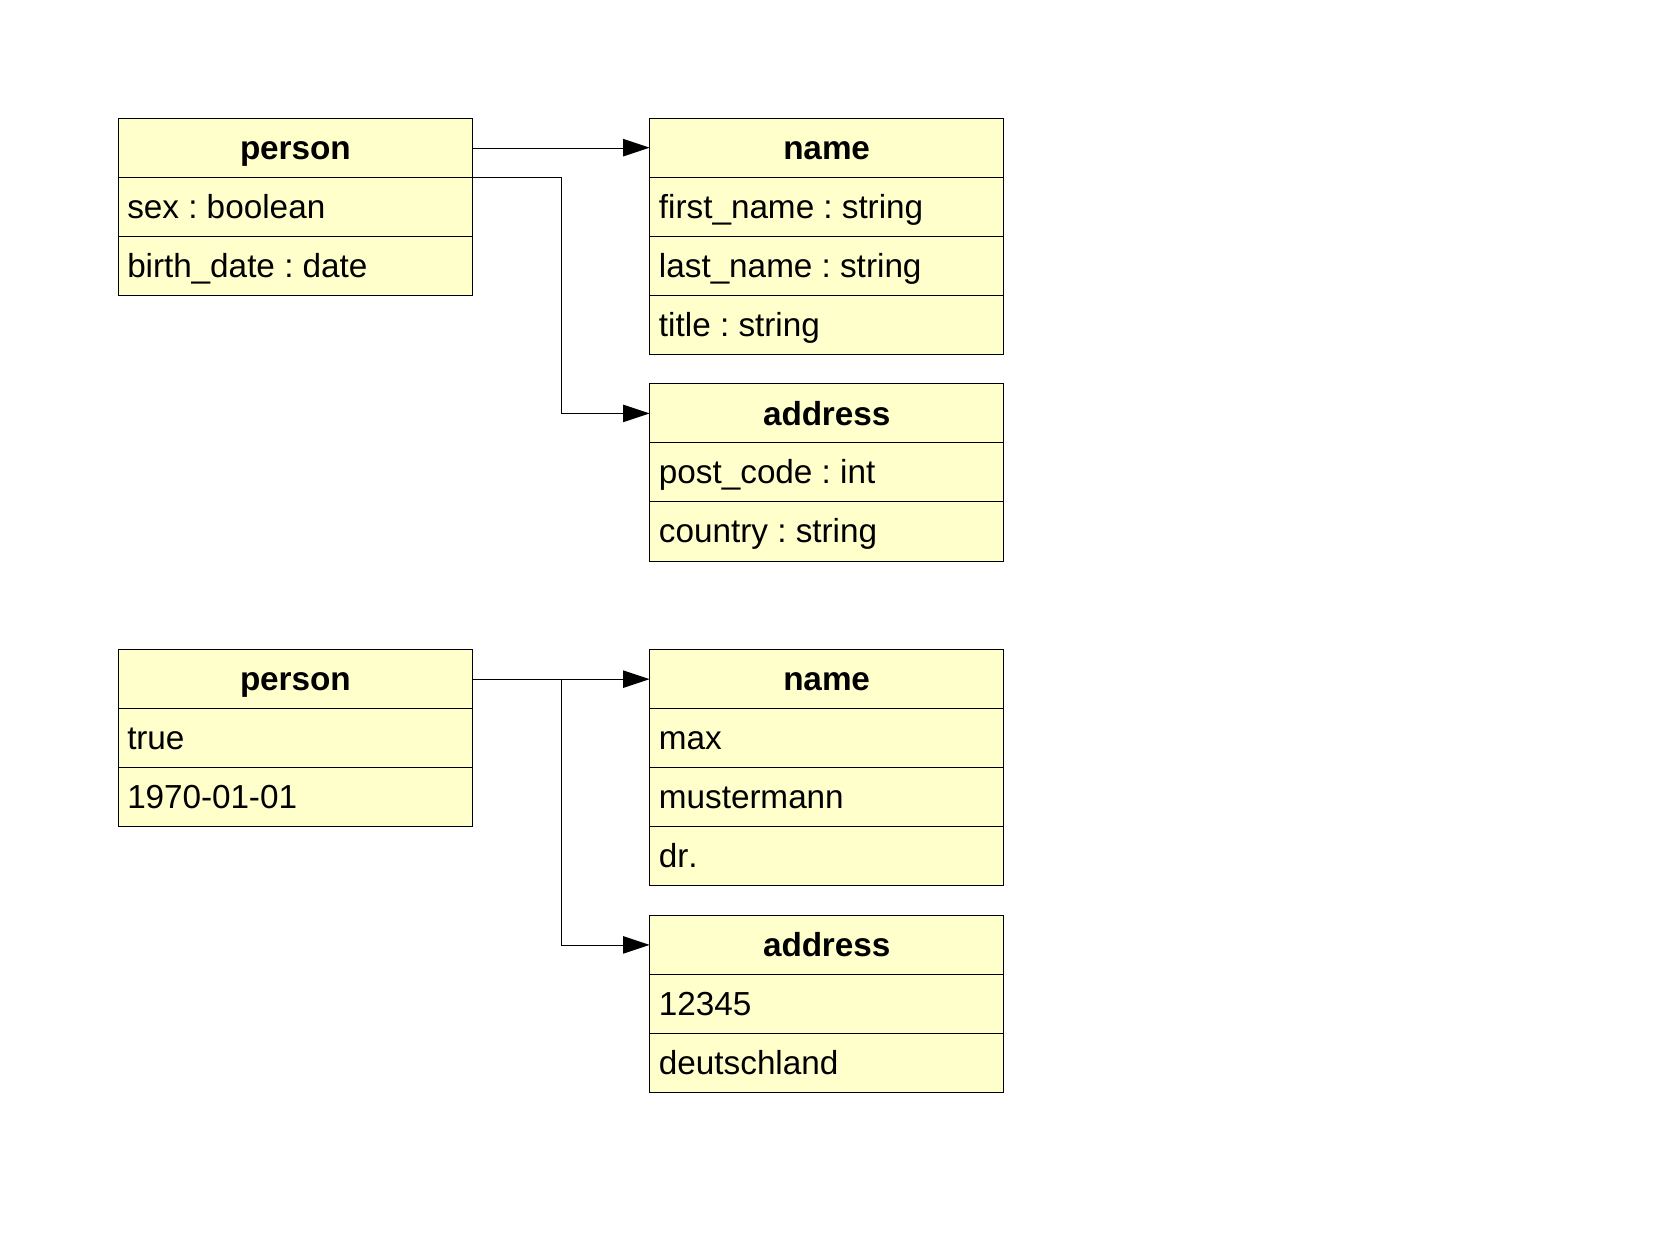

person
 sex : boolean
 birth_date : date
name
 first_name : string
 last_name : string
 title : string
address
 post_code : int
 country : string
person
 true
 1970-01-01
name
 max
 mustermann
 dr.
address
 12345
 deutschland